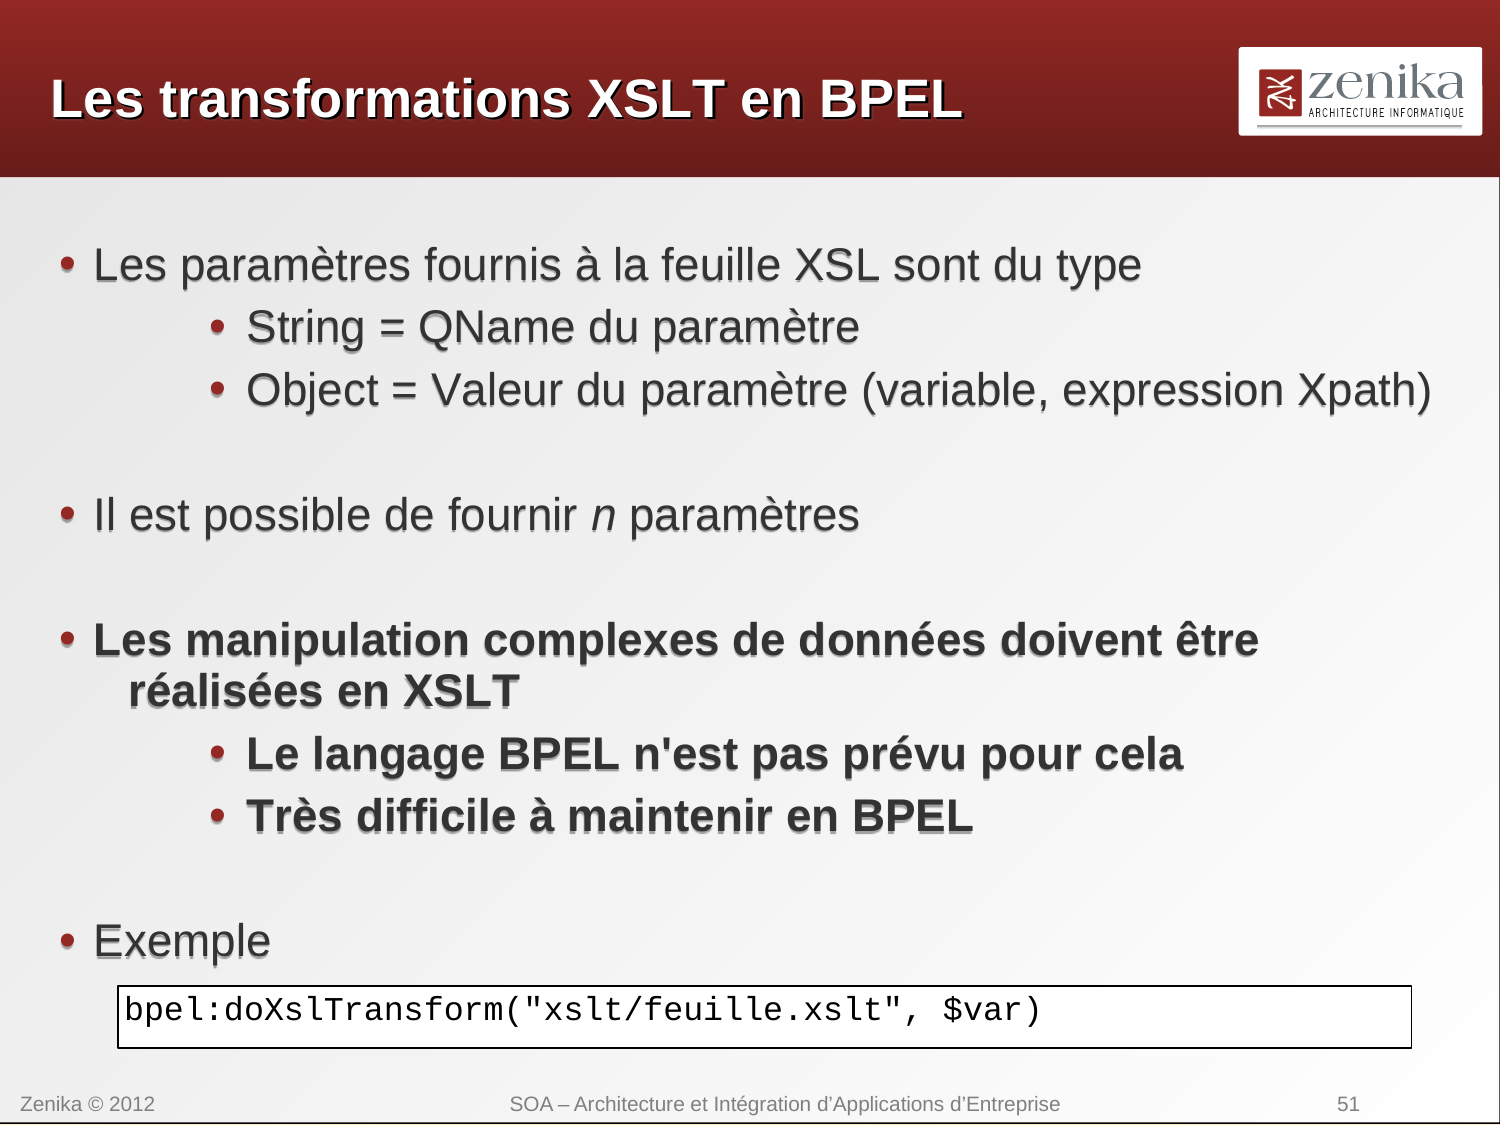

# Les transformations XSLT en BPEL
Les paramètres fournis à la feuille XSL sont du type
String = QName du paramètre
Object = Valeur du paramètre (variable, expression Xpath)
Il est possible de fournir n paramètres
Les manipulation complexes de données doivent être réalisées en XSLT
Le langage BPEL n'est pas prévu pour cela
Très difficile à maintenir en BPEL
Exemple
bpel:doXslTransform("xslt/feuille.xslt", $var)